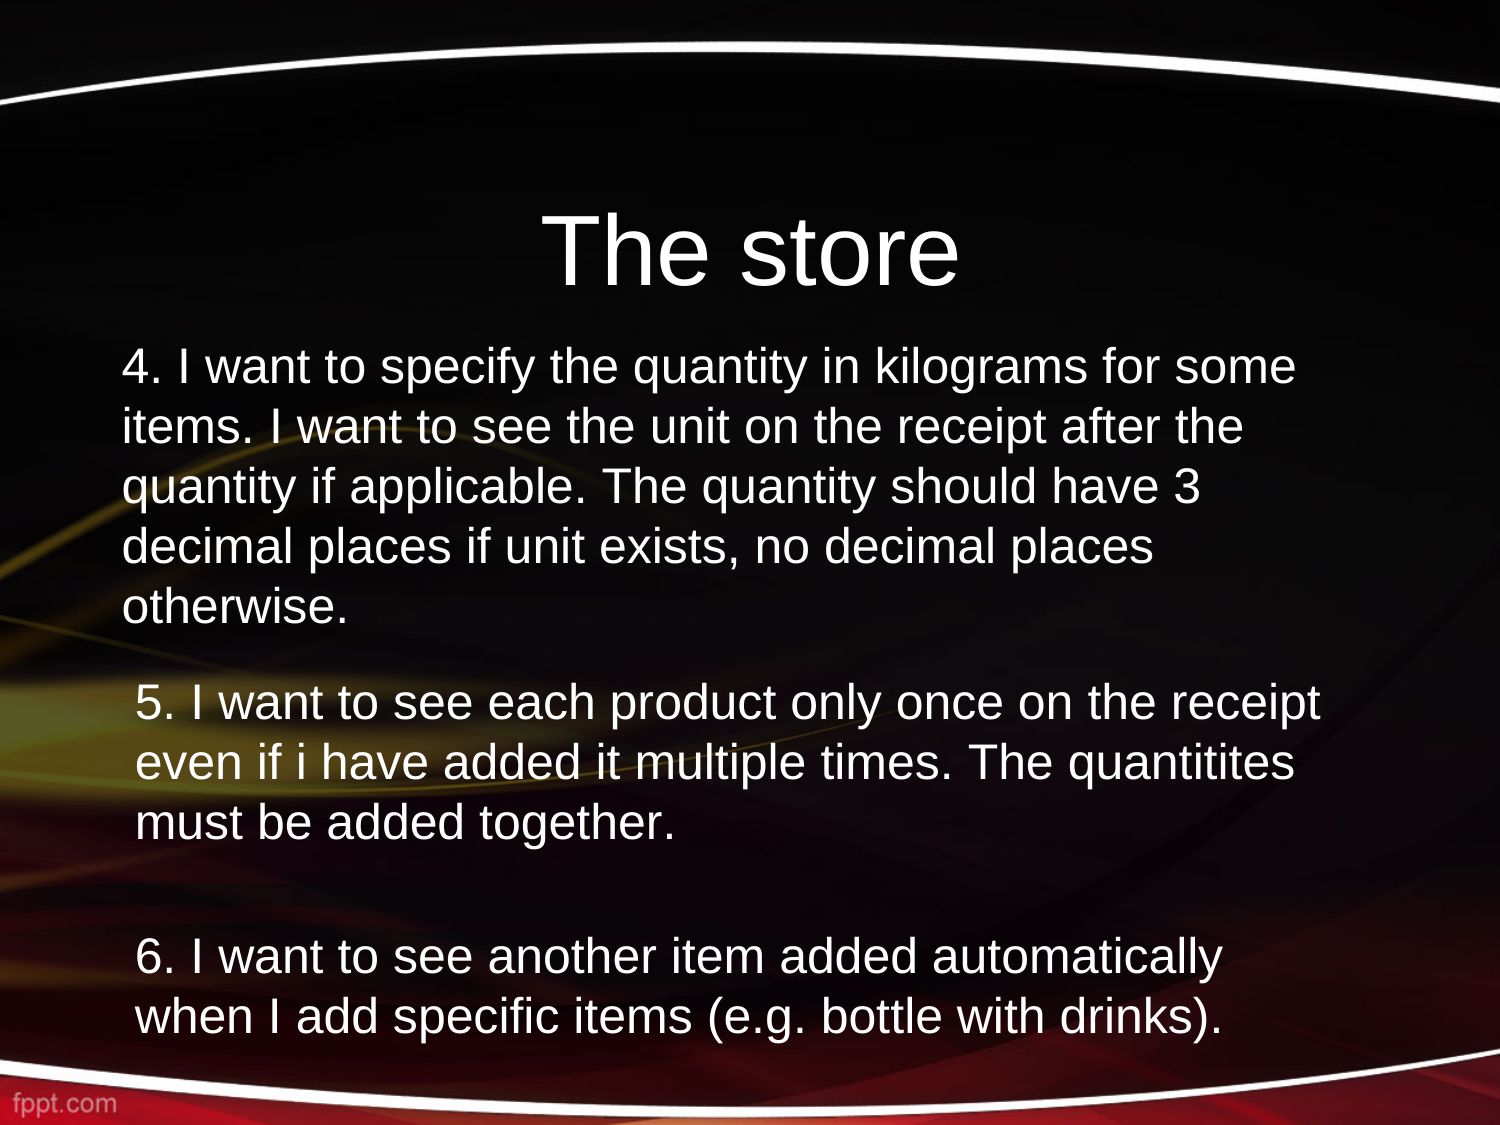

# The store
4. I want to specify the quantity in kilograms for some items. I want to see the unit on the receipt after the quantity if applicable. The quantity should have 3 decimal places if unit exists, no decimal places otherwise.
5. I want to see each product only once on the receipt even if i have added it multiple times. The quantitites must be added together.
6. I want to see another item added automatically when I add specific items (e.g. bottle with drinks).